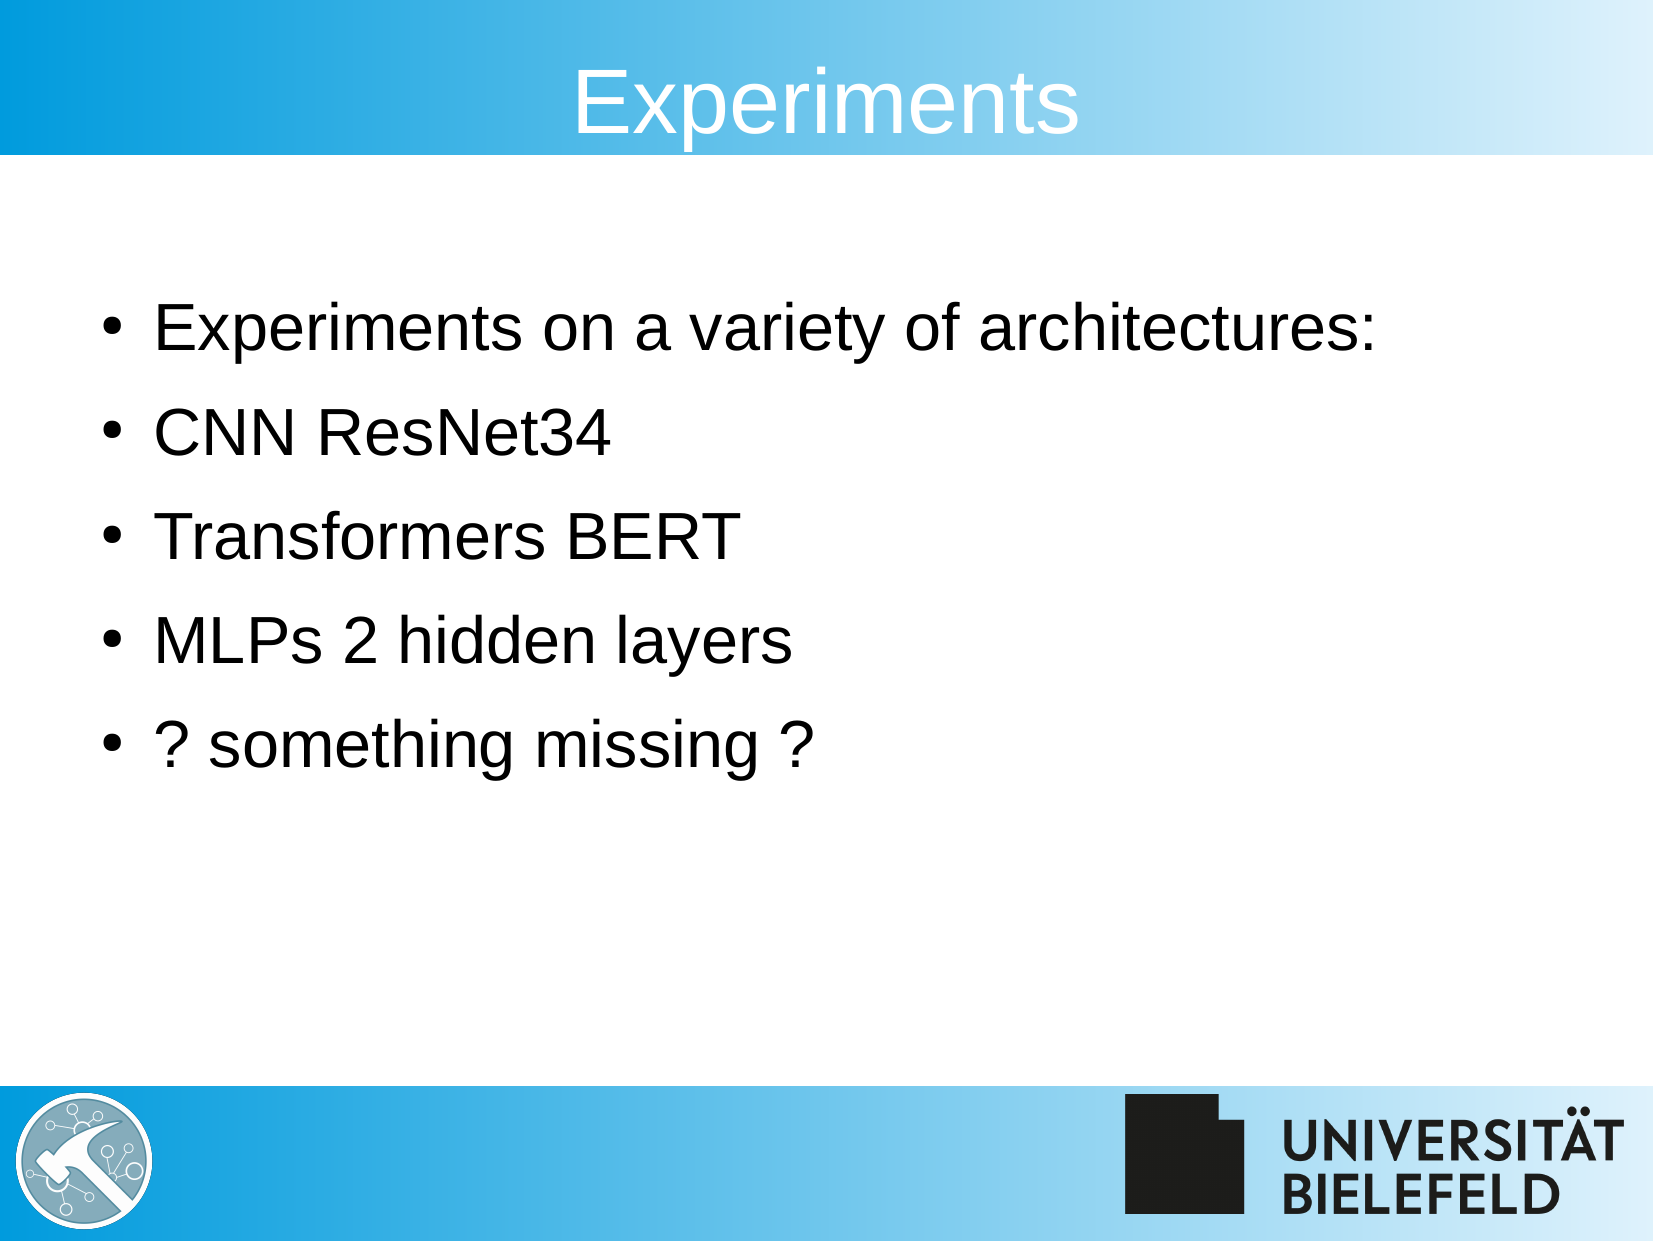

# Experiments
Experiments on a variety of architectures:
CNN ResNet34
Transformers BERT
MLPs 2 hidden layers
? something missing ?